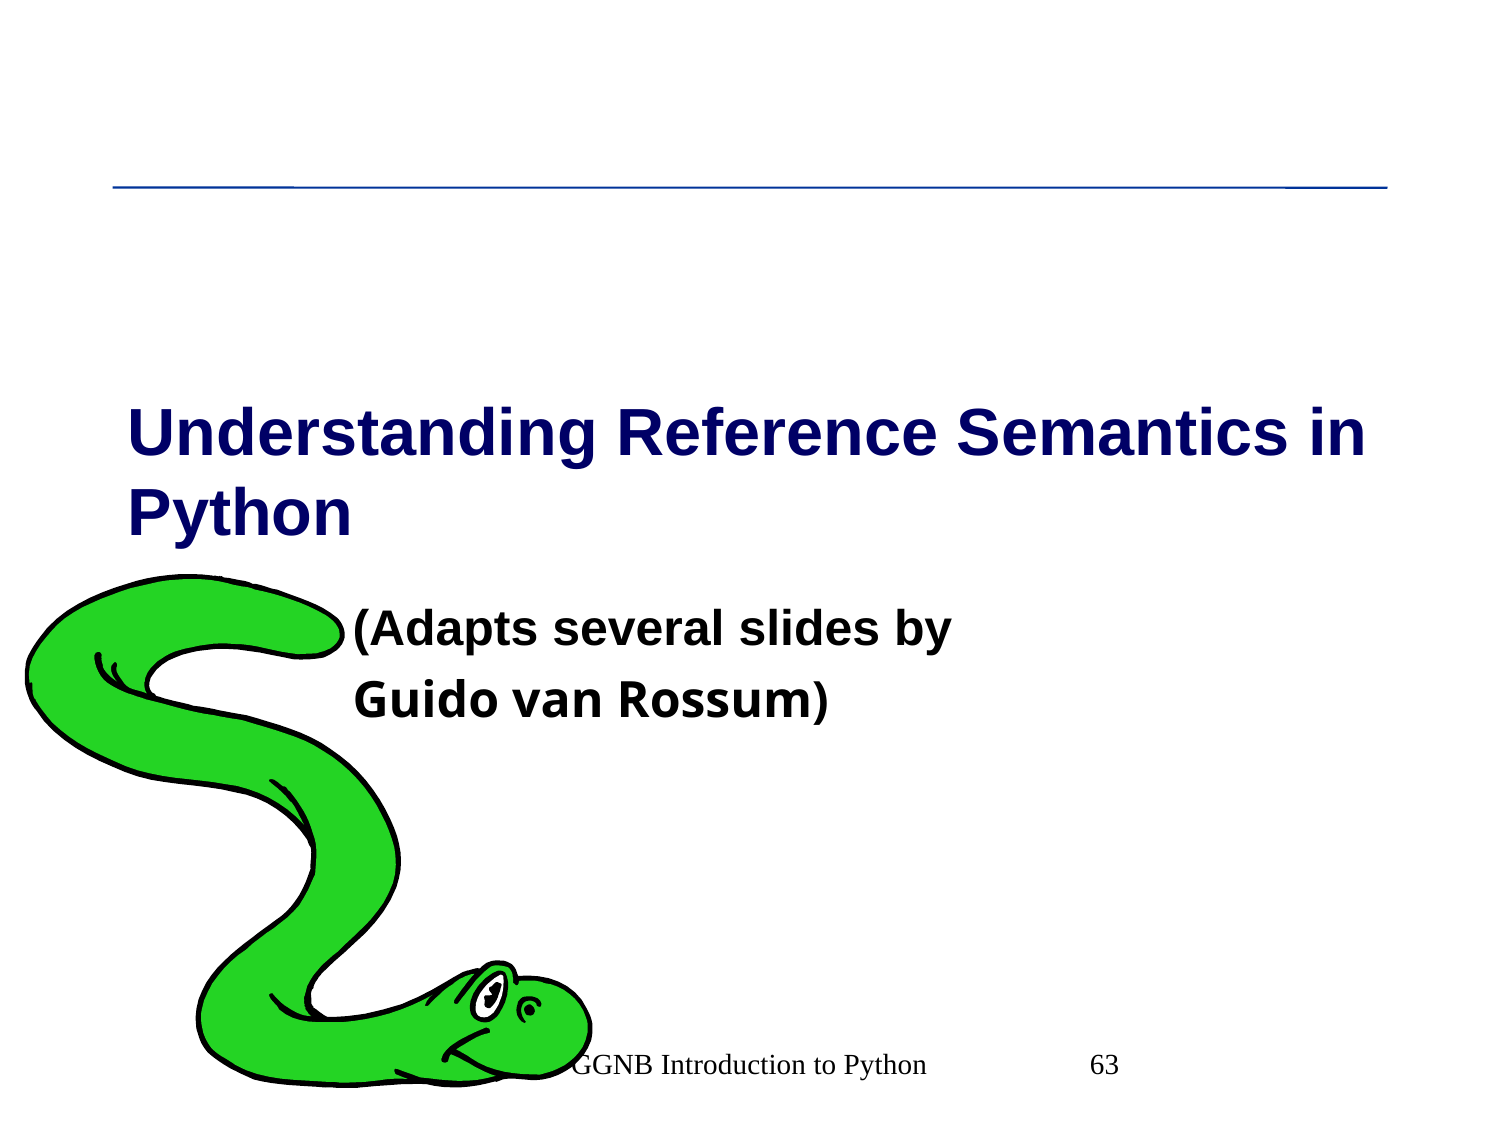

# Understanding Reference Semantics in Python
(Adapts several slides by
Guido van Rossum)
GGNB Introduction to Python
63